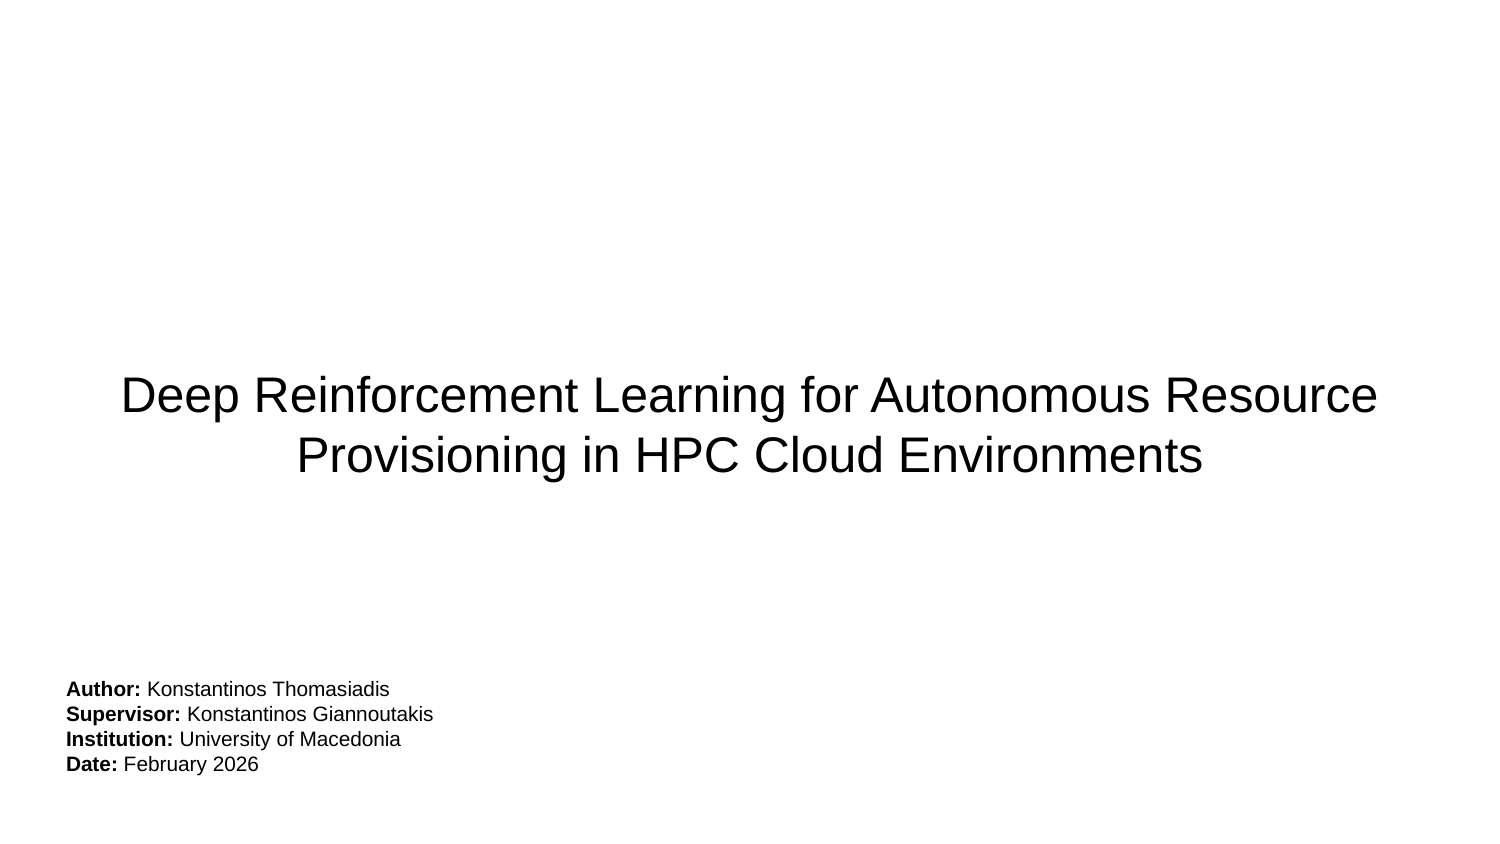

# Deep Reinforcement Learning for Autonomous Resource Provisioning in HPC Cloud Environments
Author: Konstantinos Thomasiadis
Supervisor: Konstantinos Giannoutakis
Institution: University of Macedonia
Date: February 2026